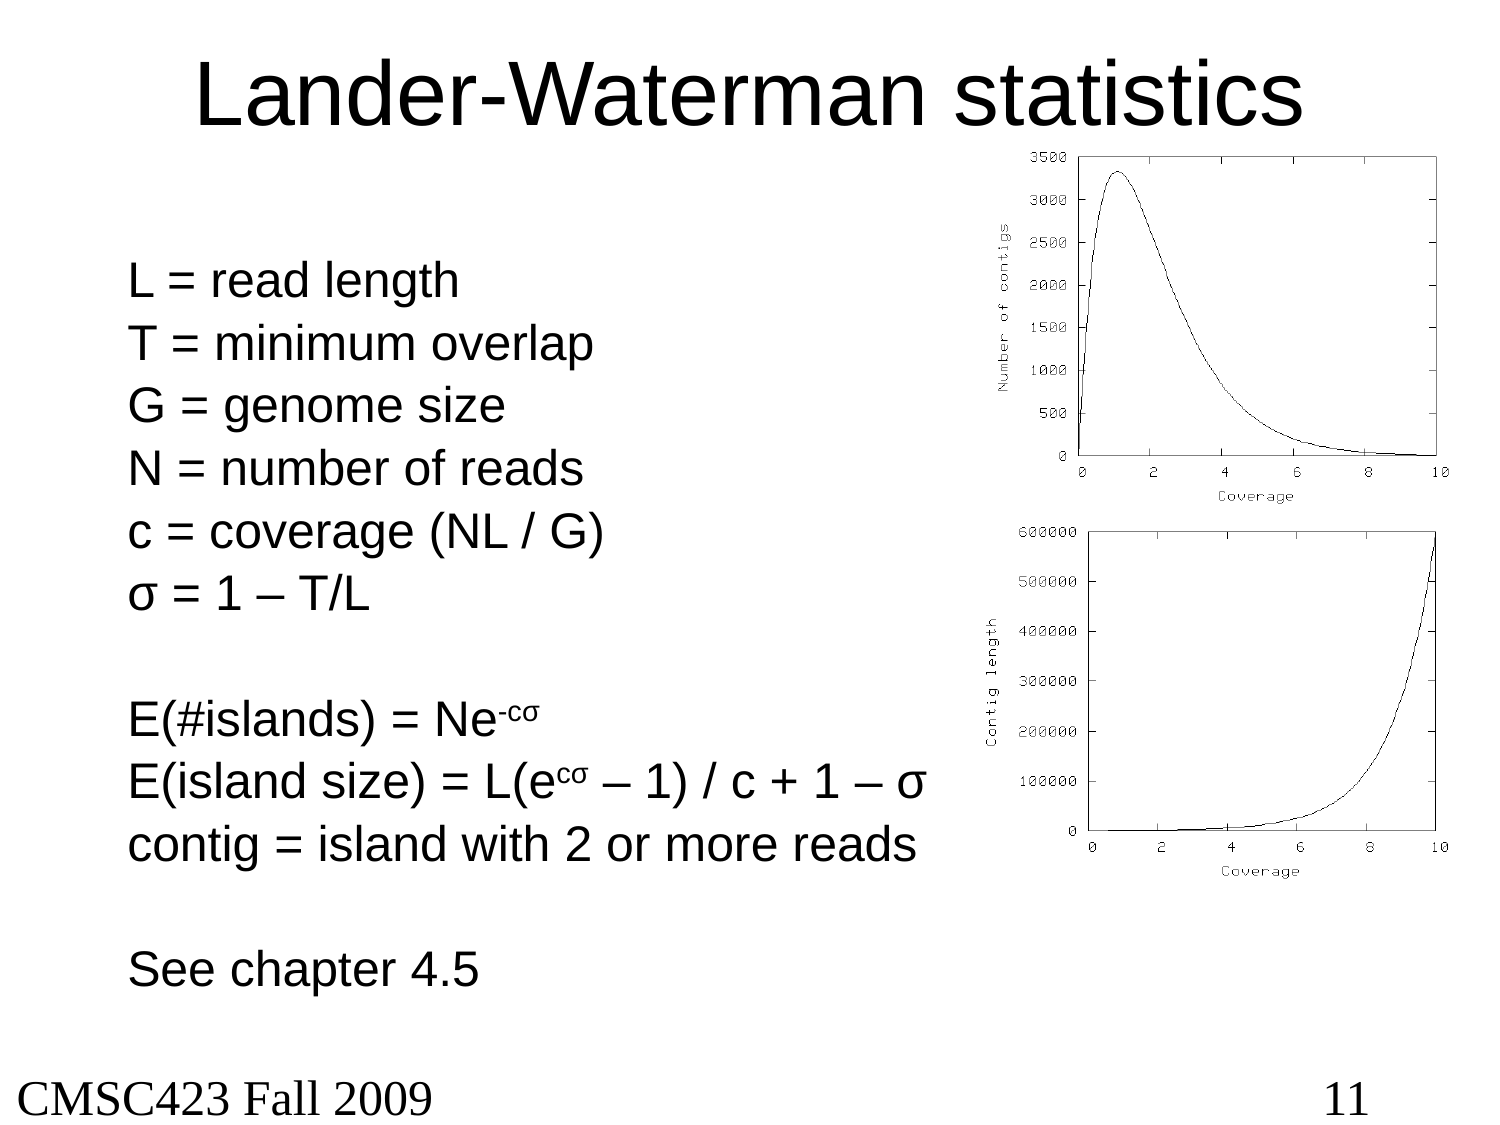

# Lander-Waterman statistics
L = read length
T = minimum overlap
G = genome size
N = number of reads
c = coverage (NL / G)
σ = 1 – T/L
E(#islands) = Ne-cσ
E(island size) = L(ecσ – 1) / c + 1 – σ
contig = island with 2 or more reads
See chapter 4.5
CMSC423 Fall 2009
11